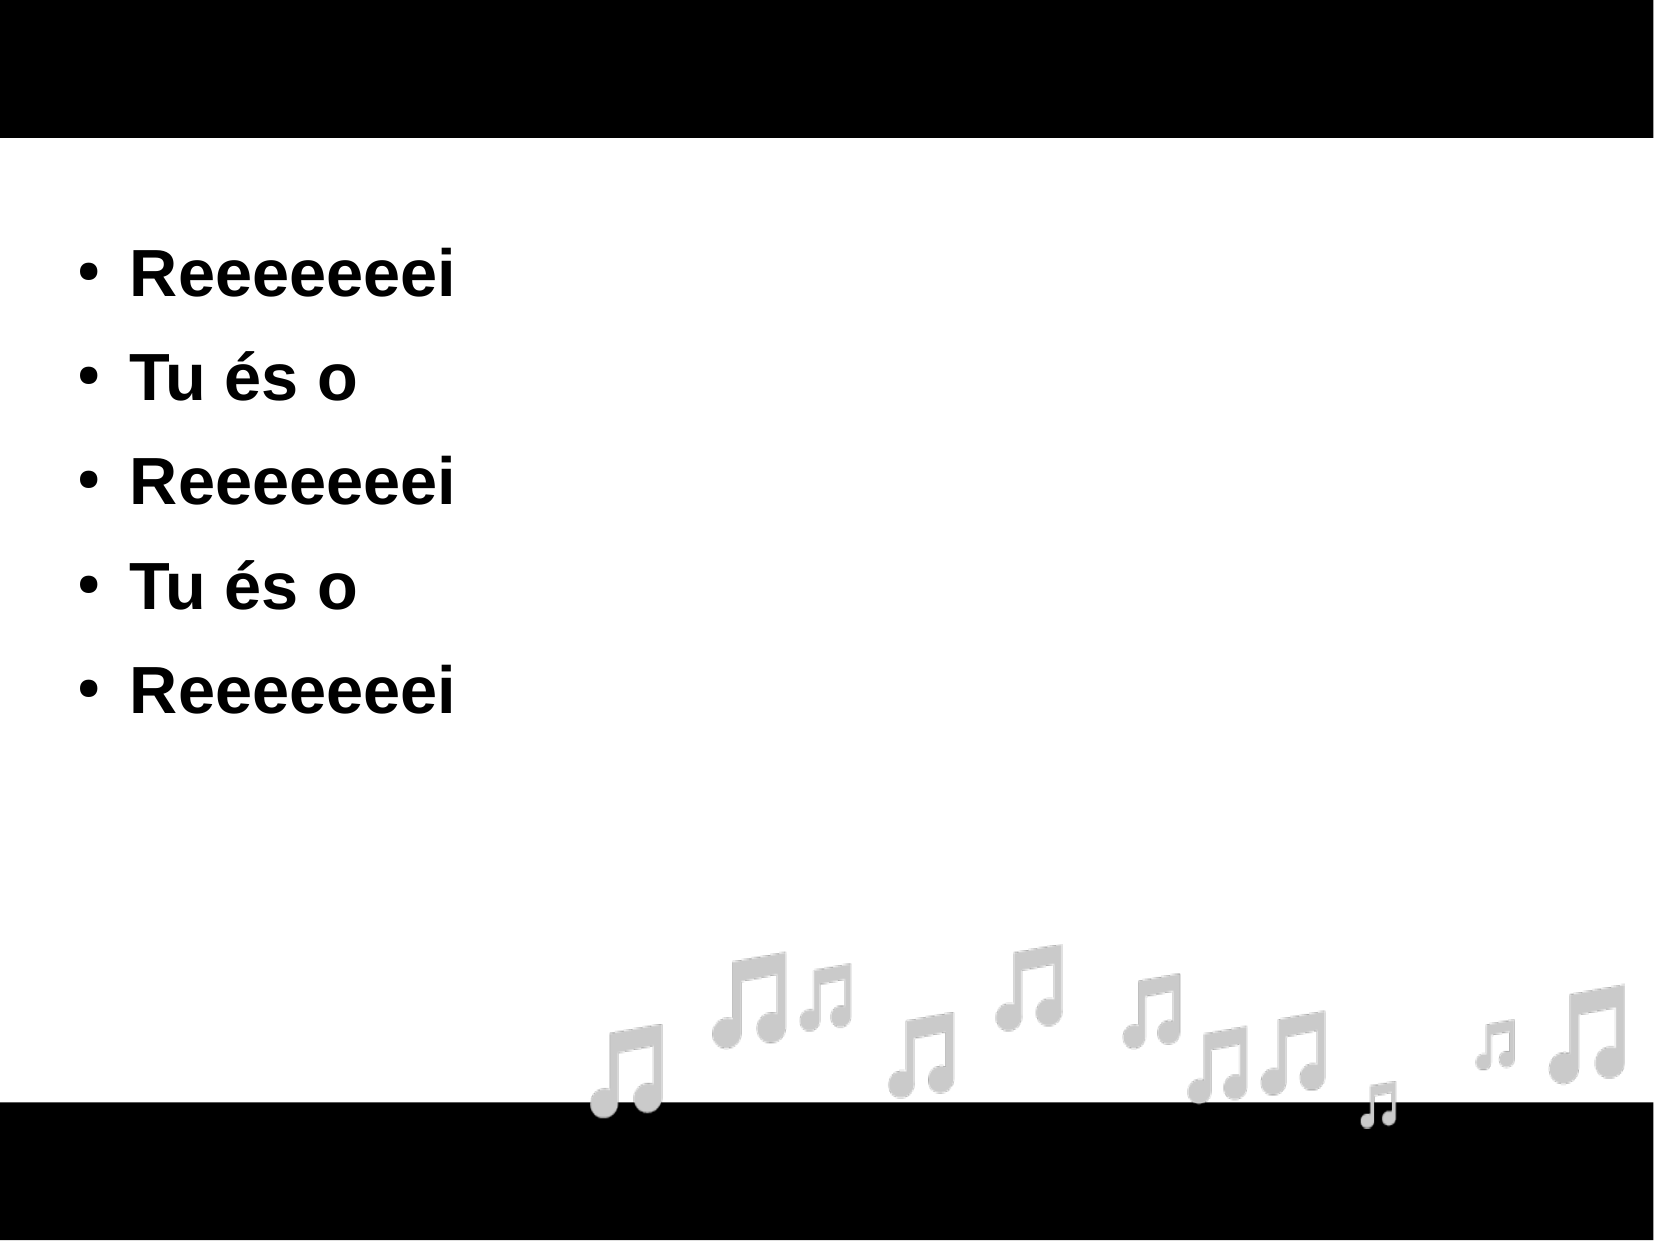

# Reeeeeeei
Tu és o
Reeeeeeei
Tu és o
Reeeeeeei